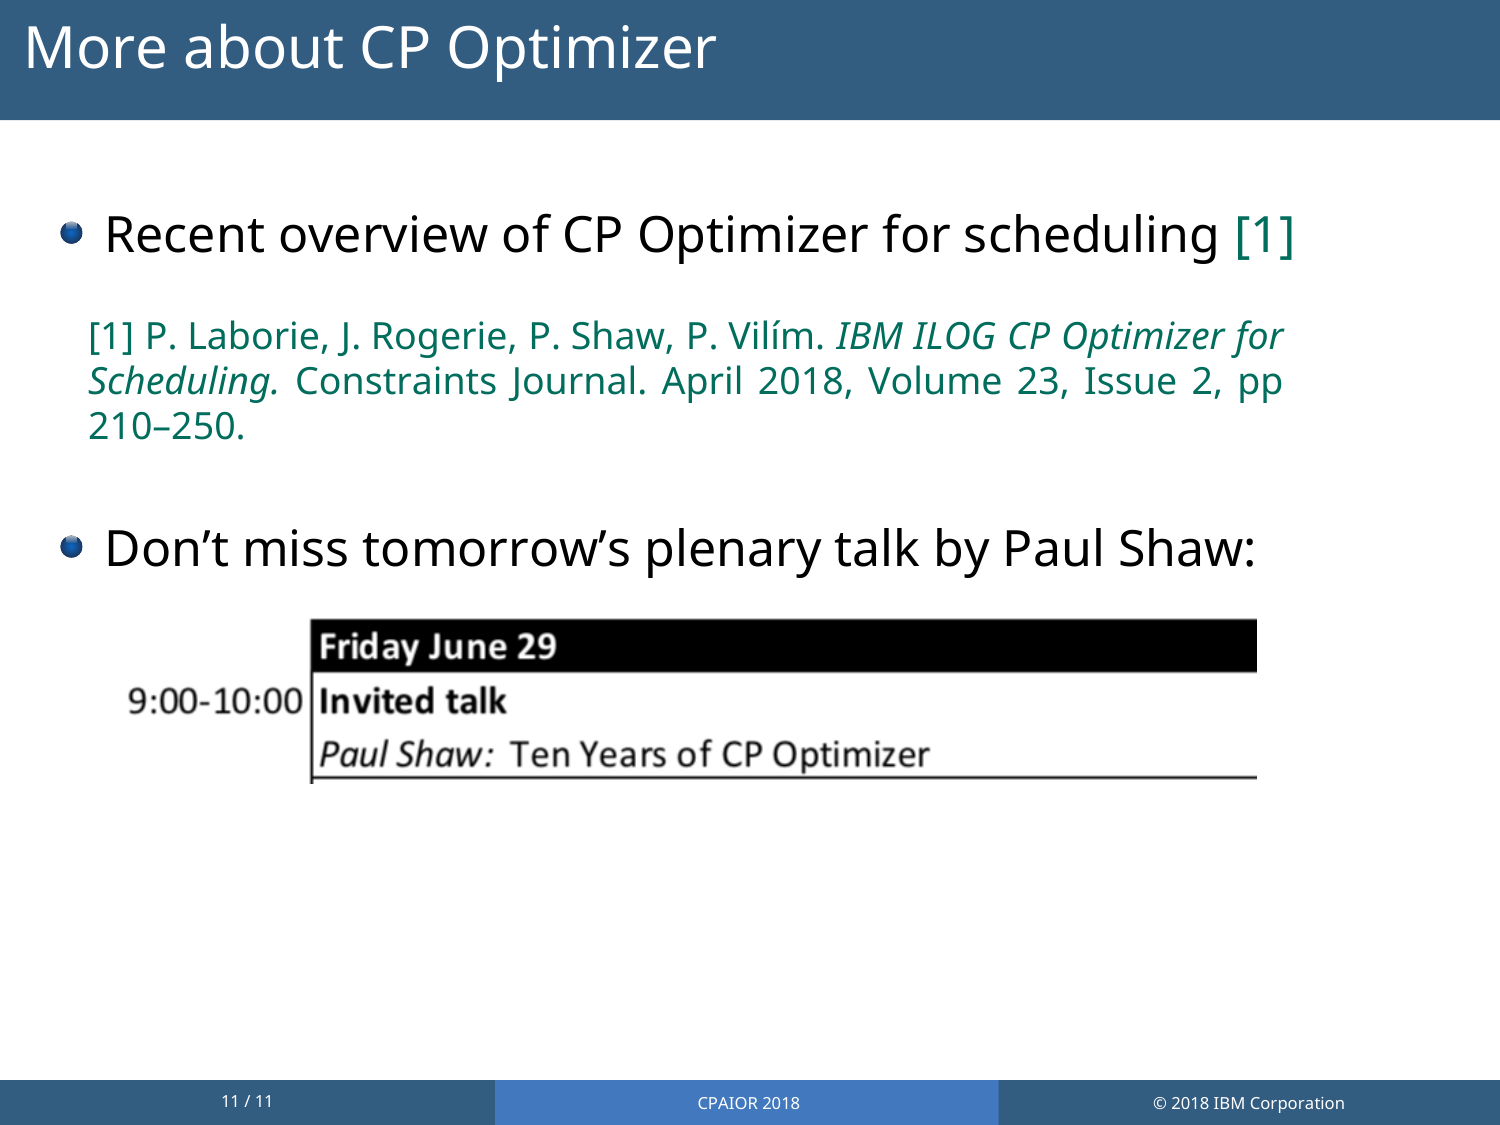

# More about CP Optimizer
Recent overview of CP Optimizer for scheduling [1]
Don’t miss tomorrow’s plenary talk by Paul Shaw:
[1] P. Laborie, J. Rogerie, P. Shaw, P. Vilím. IBM ILOG CP Optimizer for Scheduling. Constraints Journal. April 2018, Volume 23, Issue 2, pp 210–250.